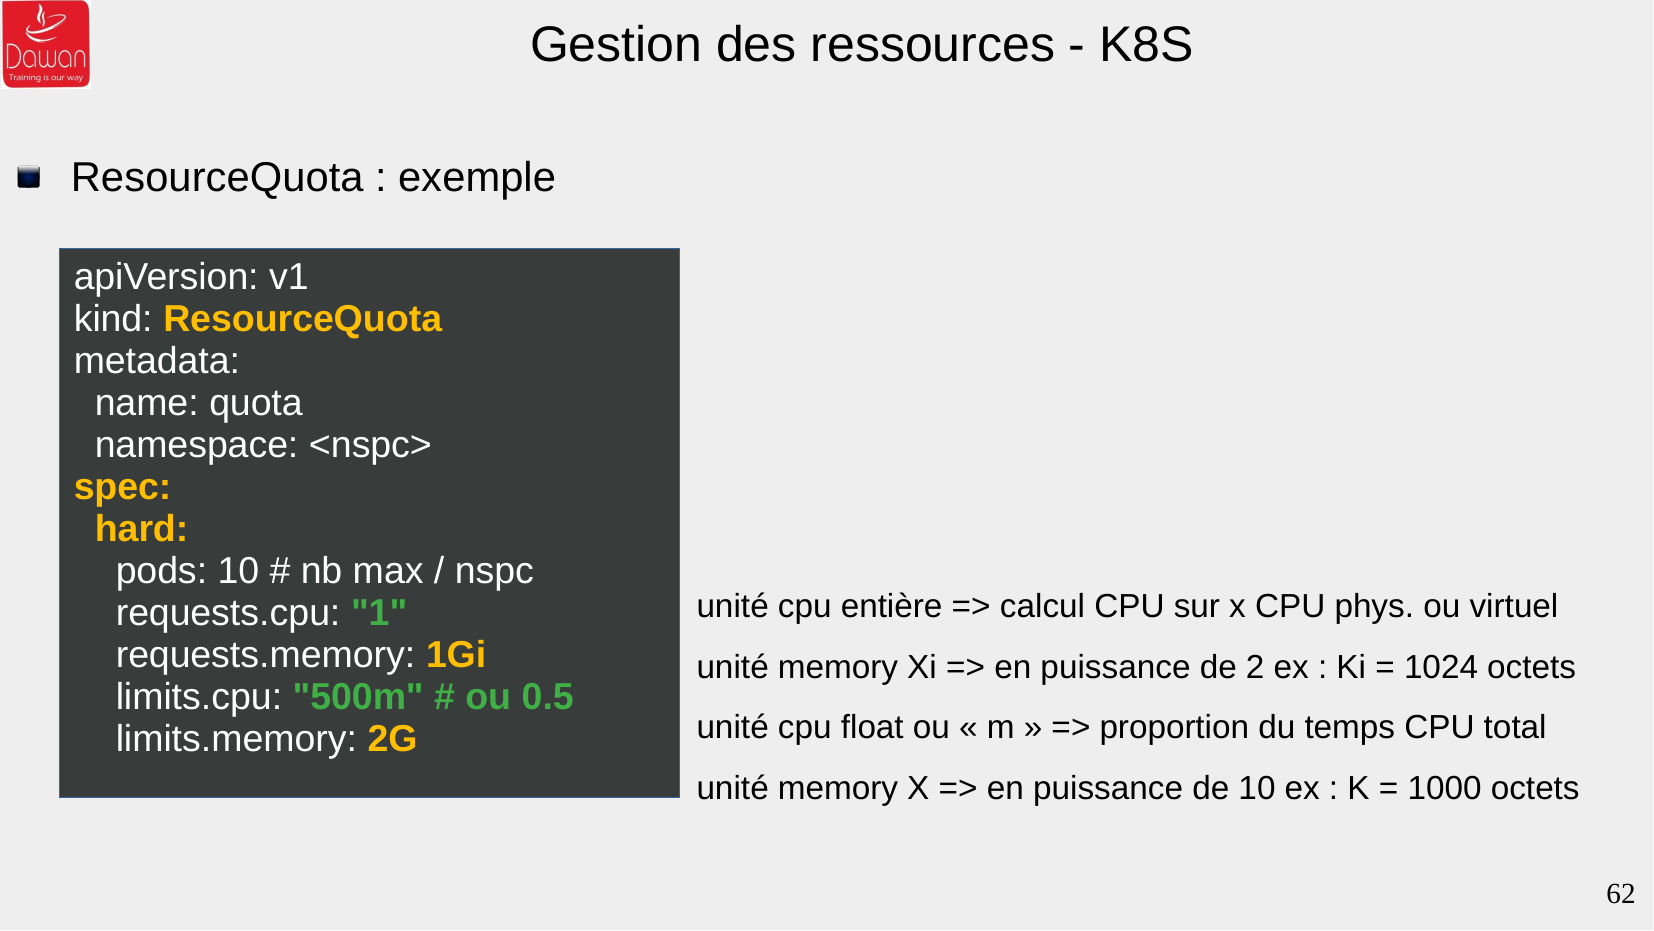

# Gestion des ressources - K8S
ResourceQuota : exemple
 unité cpu entière => calcul CPU sur x CPU phys. ou virtuel
 unité memory Xi => en puissance de 2 ex : Ki = 1024 octets
 unité cpu float ou « m » => proportion du temps CPU total
 unité memory X => en puissance de 10 ex : K = 1000 octets
apiVersion: v1
kind: ResourceQuota
metadata:
 name: quota
 namespace: <nspc>
spec:
 hard:
 pods: 10 # nb max / nspc
 requests.cpu: "1"
 requests.memory: 1Gi
 limits.cpu: "500m" # ou 0.5
 limits.memory: 2G
62